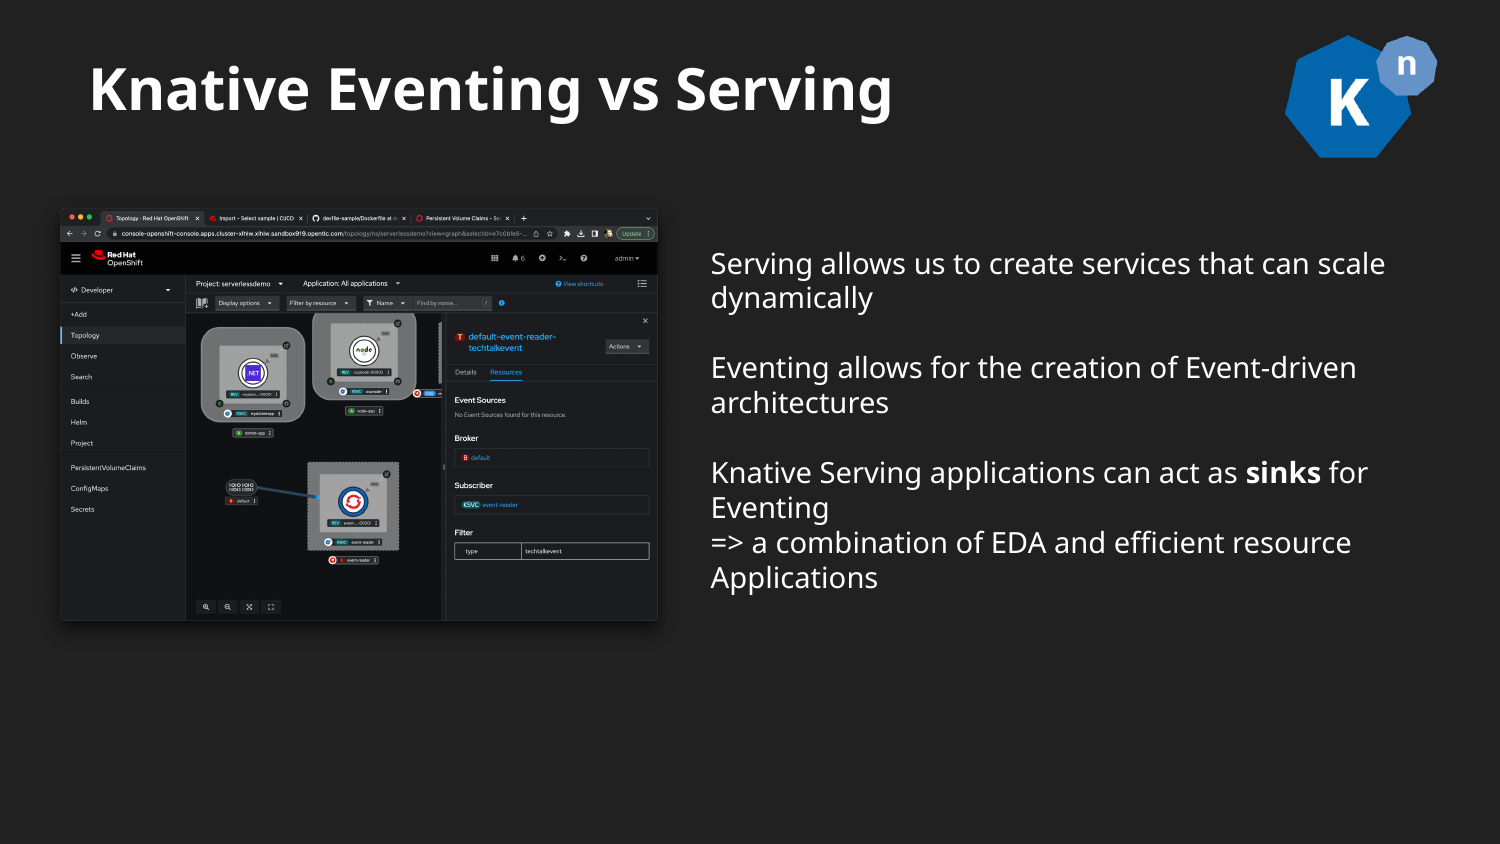

Knative Eventing vs Serving
Serving allows us to create services that can scale dynamically
Eventing allows for the creation of Event-driven architectures
Knative Serving applications can act as sinks for Eventing
=> a combination of EDA and efficient resource Applications